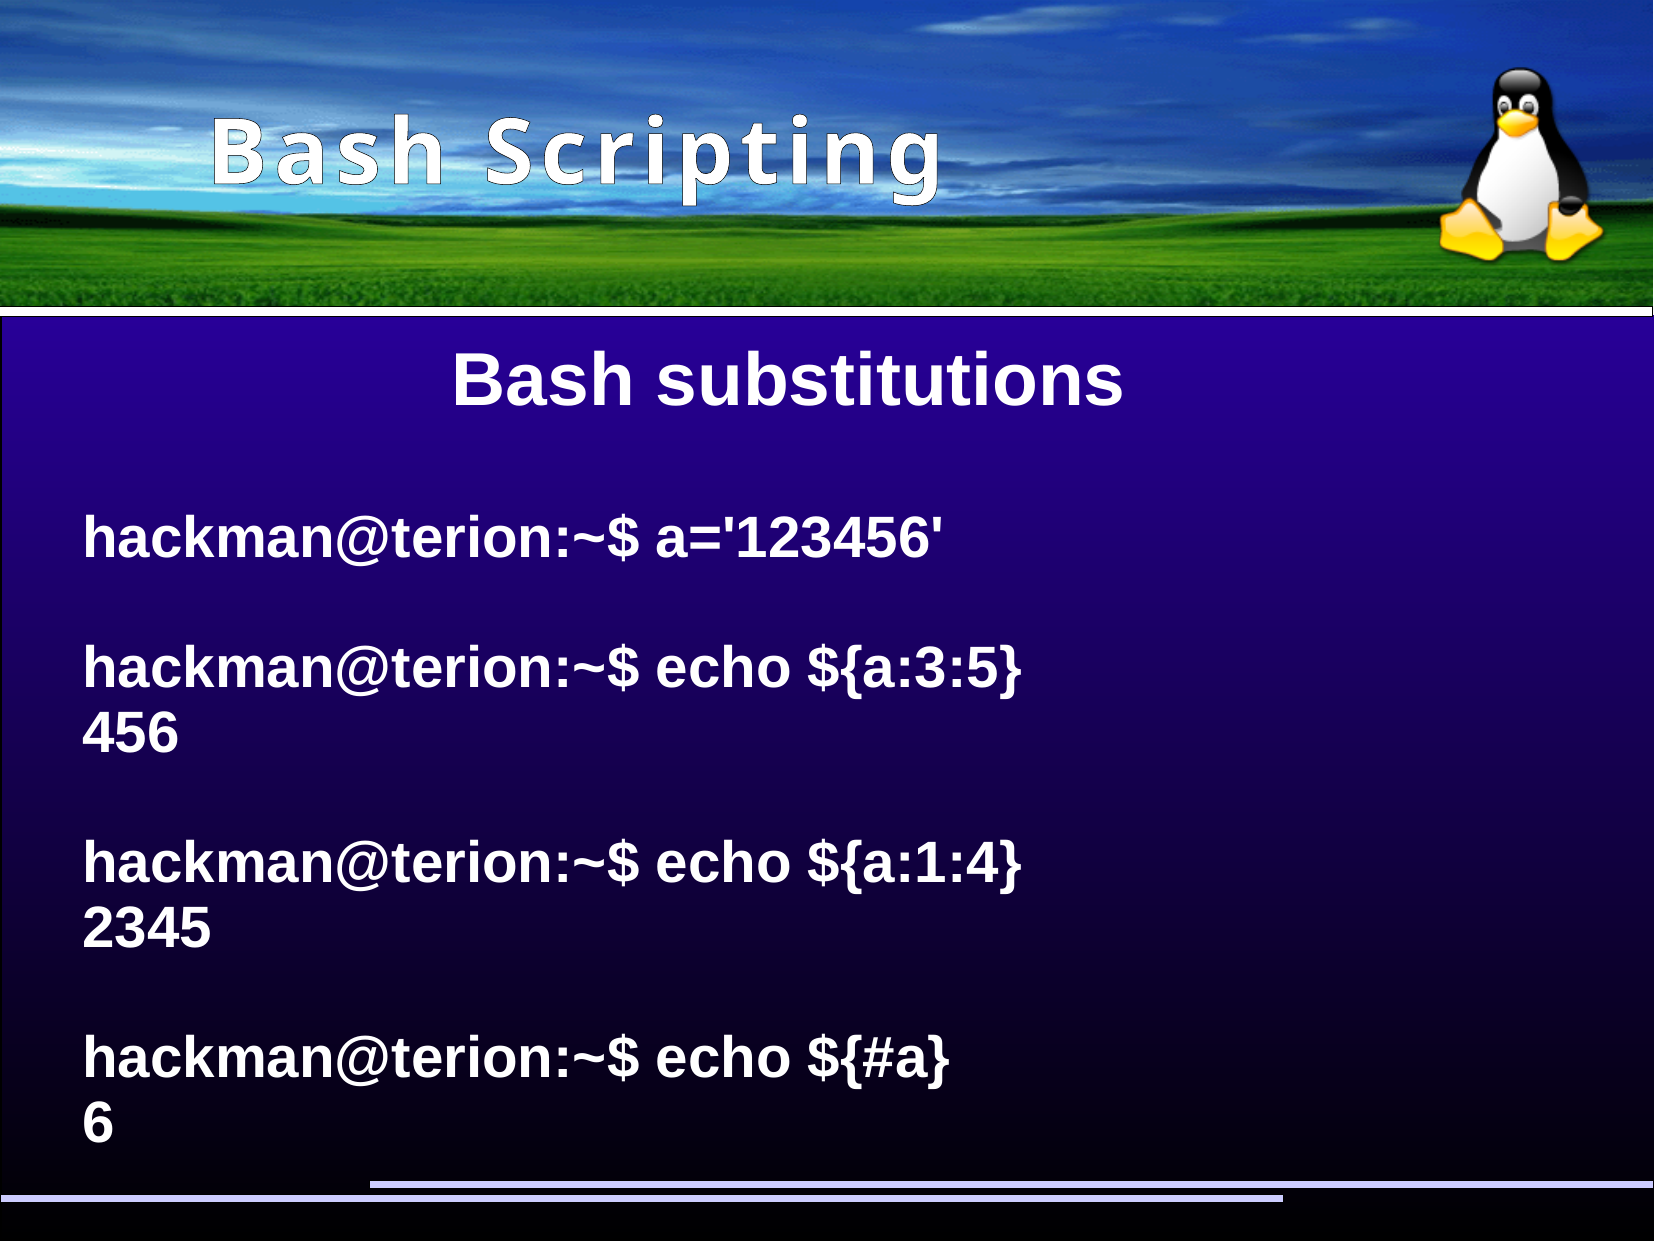

# Bash Scripting
						Bash substitutions
	hackman@terion:~$ a='123456'
	hackman@terion:~$ echo ${a:3:5}
	456
	hackman@terion:~$ echo ${a:1:4}
	2345
	hackman@terion:~$ echo ${#a}
	6